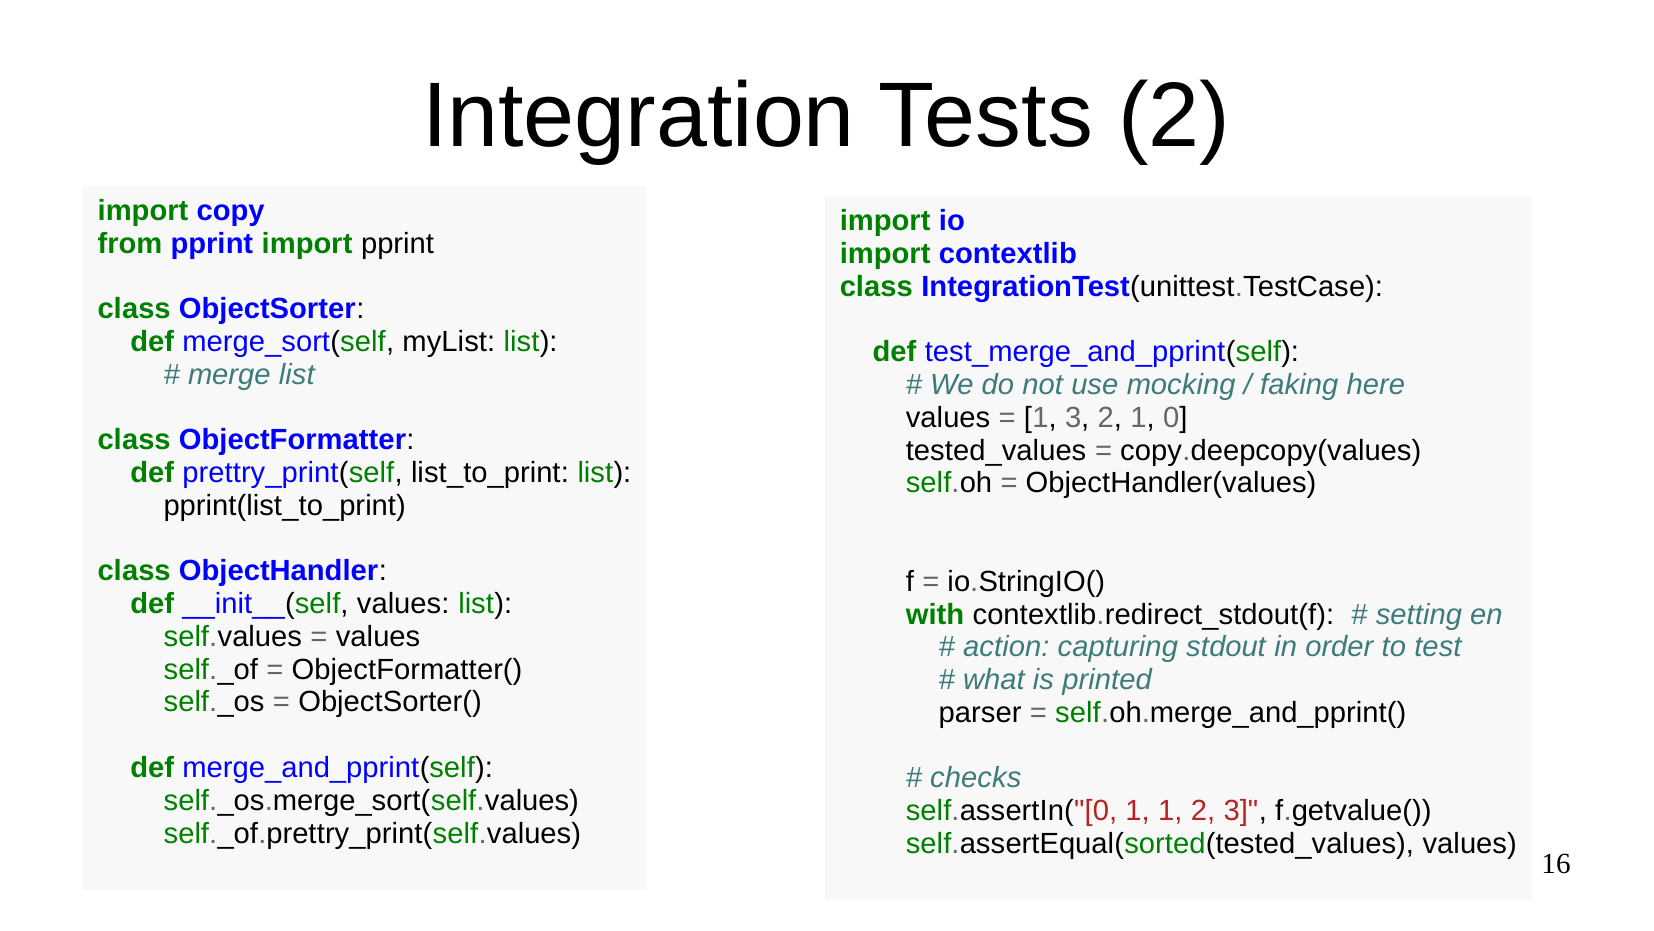

# Integration Tests (2)
import copy
from pprint import pprint
class ObjectSorter:
 def merge_sort(self, myList: list):
 # merge list
class ObjectFormatter:
 def prettry_print(self, list_to_print: list):
 pprint(list_to_print)
class ObjectHandler:
 def __init__(self, values: list):
 self.values = values
 self._of = ObjectFormatter()
 self._os = ObjectSorter()
 def merge_and_pprint(self):
 self._os.merge_sort(self.values)
 self._of.prettry_print(self.values)
import io
import contextlib
class IntegrationTest(unittest.TestCase):
 def test_merge_and_pprint(self):
 # We do not use mocking / faking here
 values = [1, 3, 2, 1, 0]
 tested_values = copy.deepcopy(values)
 self.oh = ObjectHandler(values)
 f = io.StringIO()
 with contextlib.redirect_stdout(f): # setting en
 # action: capturing stdout in order to test
 # what is printed
 parser = self.oh.merge_and_pprint()
 # checks
 self.assertIn("[0, 1, 1, 2, 3]", f.getvalue())
 self.assertEqual(sorted(tested_values), values)
16